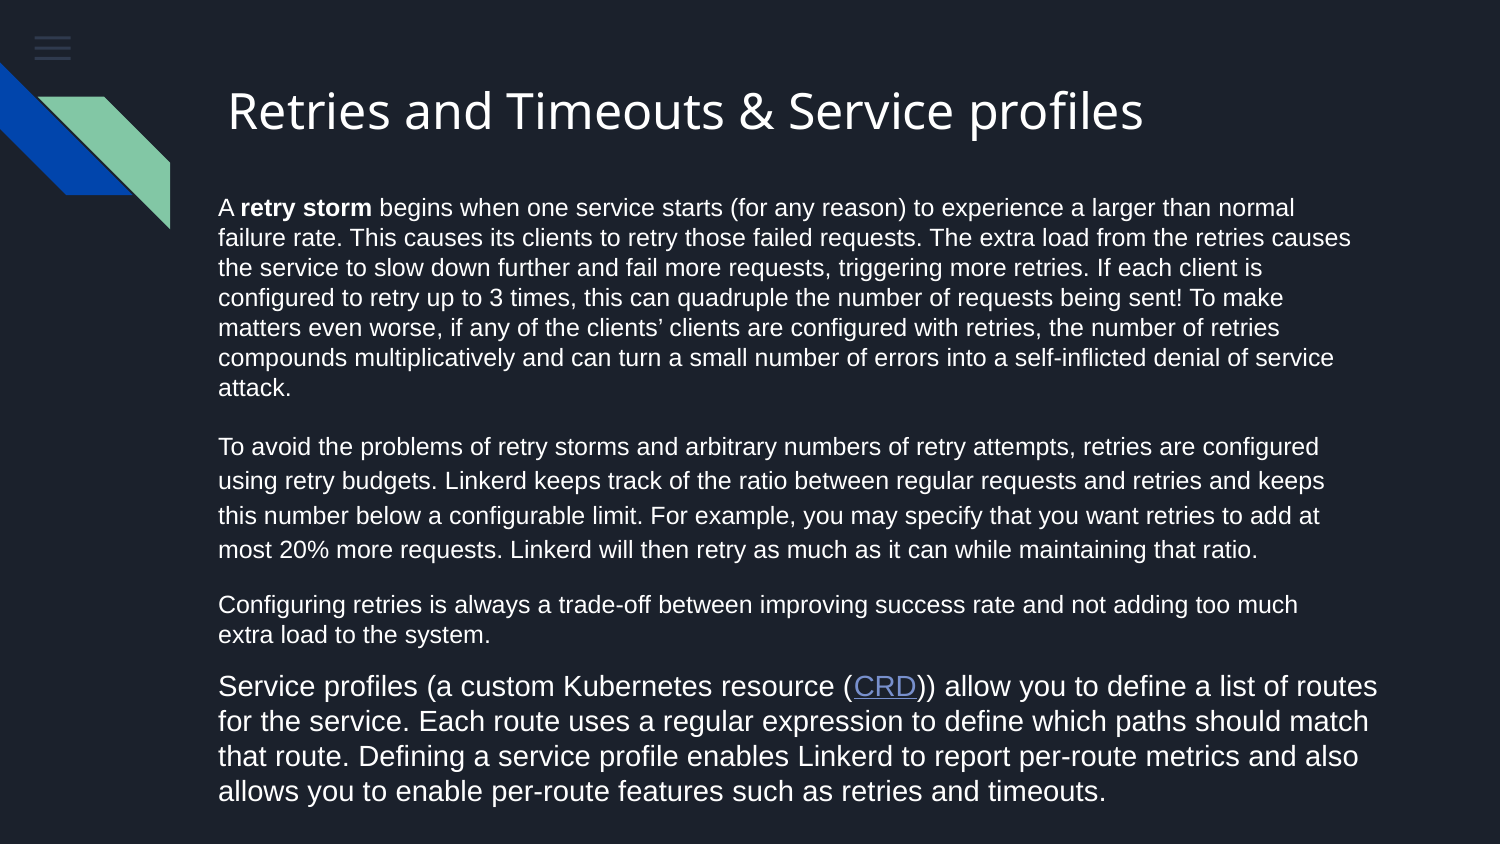

# Retries and Timeouts & Service profiles
A retry storm begins when one service starts (for any reason) to experience a larger than normal failure rate. This causes its clients to retry those failed requests. The extra load from the retries causes the service to slow down further and fail more requests, triggering more retries. If each client is configured to retry up to 3 times, this can quadruple the number of requests being sent! To make matters even worse, if any of the clients’ clients are configured with retries, the number of retries compounds multiplicatively and can turn a small number of errors into a self-inflicted denial of service attack.
To avoid the problems of retry storms and arbitrary numbers of retry attempts, retries are configured using retry budgets. Linkerd keeps track of the ratio between regular requests and retries and keeps this number below a configurable limit. For example, you may specify that you want retries to add at most 20% more requests. Linkerd will then retry as much as it can while maintaining that ratio.
Configuring retries is always a trade-off between improving success rate and not adding too much extra load to the system.
Service profiles (a custom Kubernetes resource (CRD)) allow you to define a list of routes for the service. Each route uses a regular expression to define which paths should match that route. Defining a service profile enables Linkerd to report per-route metrics and also allows you to enable per-route features such as retries and timeouts.